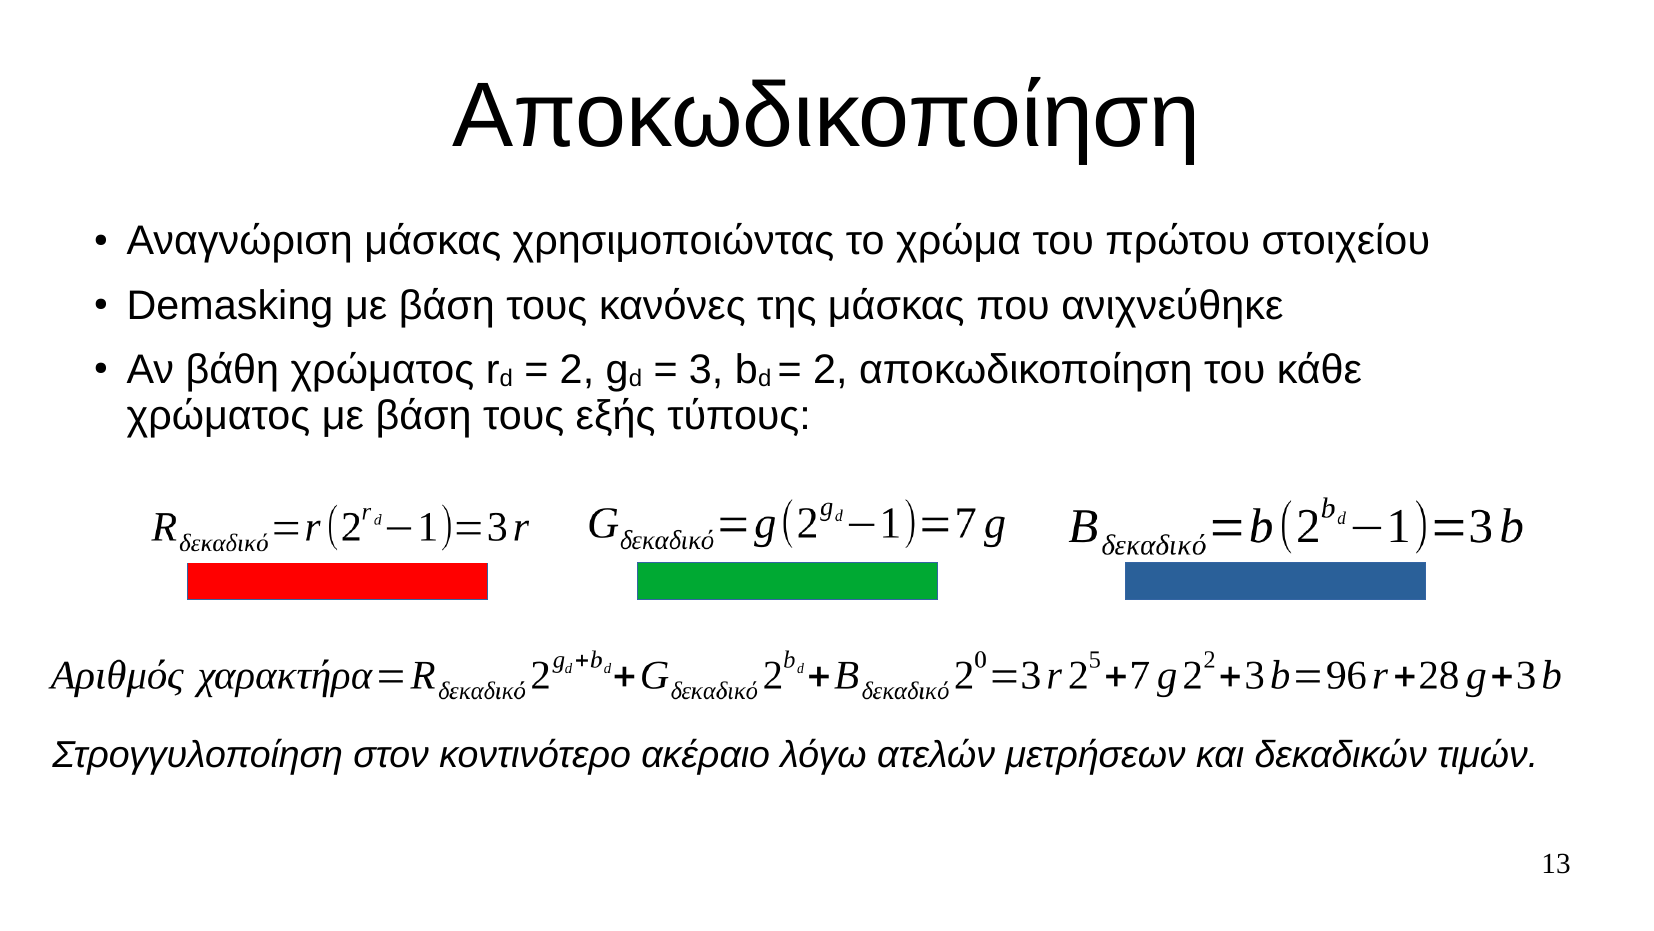

# Αποκωδικοποίηση
Αναγνώριση μάσκας χρησιμοποιώντας το χρώμα του πρώτου στοιχείου
Demasking με βάση τους κανόνες της μάσκας που ανιχνεύθηκε
Αν βάθη χρώματος rd = 2, gd = 3, bd = 2, αποκωδικοποίηση του κάθε χρώματος με βάση τους εξής τύπους:
Στρογγυλοποίηση στον κοντινότερο ακέραιο λόγω ατελών μετρήσεων και δεκαδικών τιμών.
13